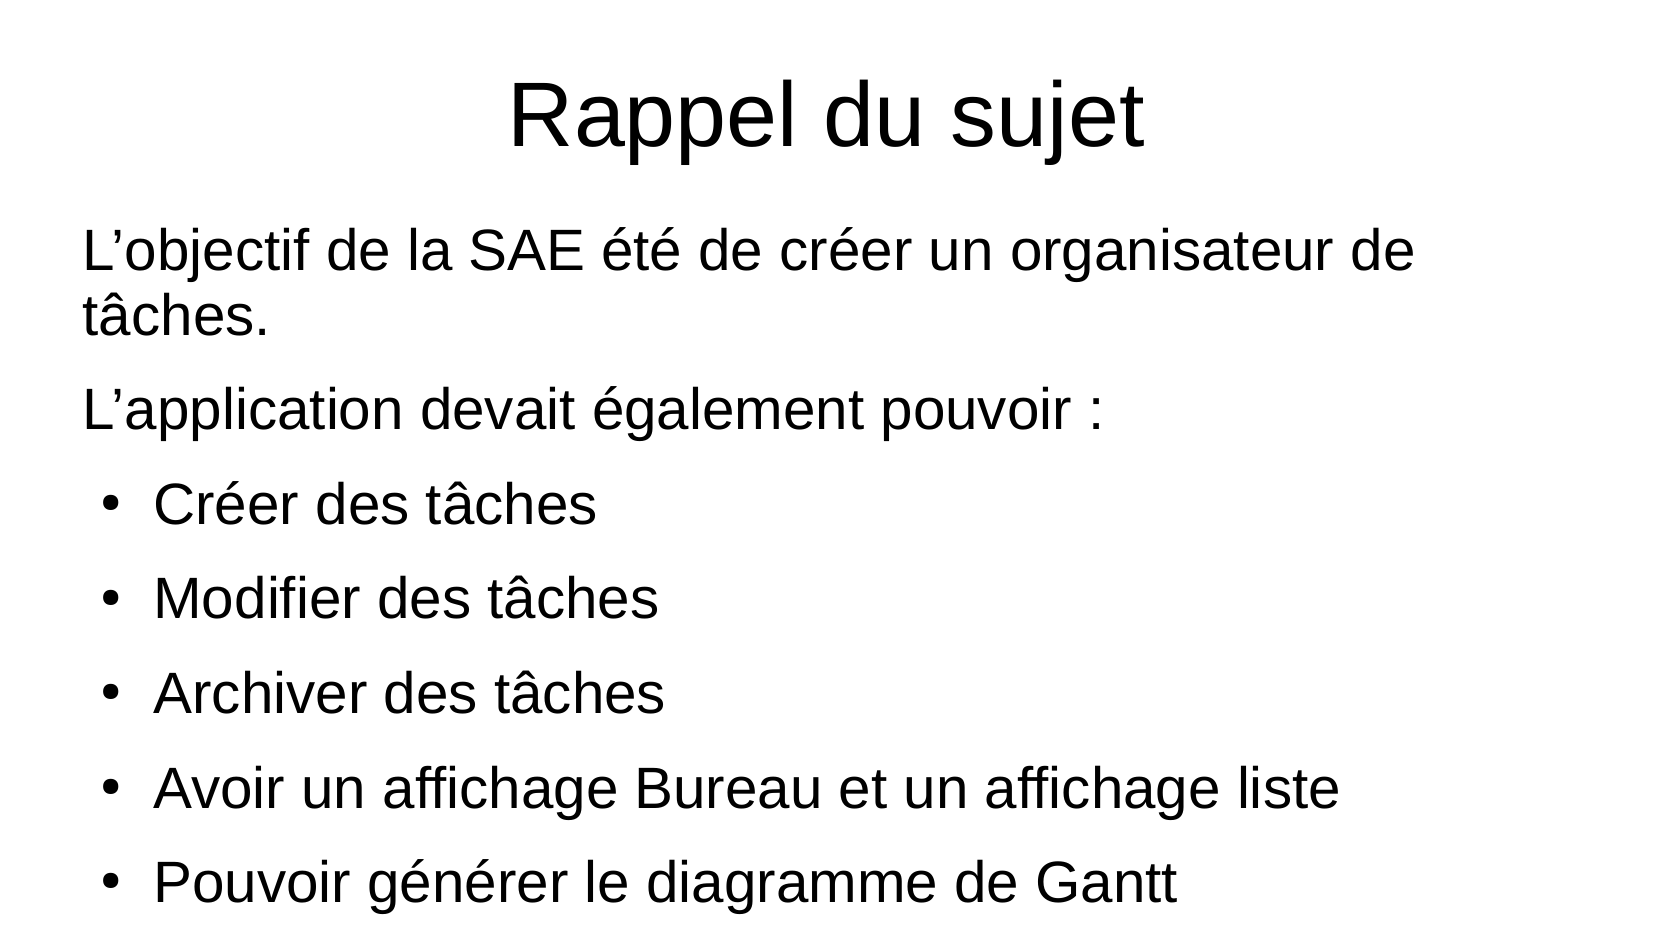

# Rappel du sujet
L’objectif de la SAE été de créer un organisateur de tâches.
L’application devait également pouvoir :
Créer des tâches
Modifier des tâches
Archiver des tâches
Avoir un affichage Bureau et un affichage liste
Pouvoir générer le diagramme de Gantt